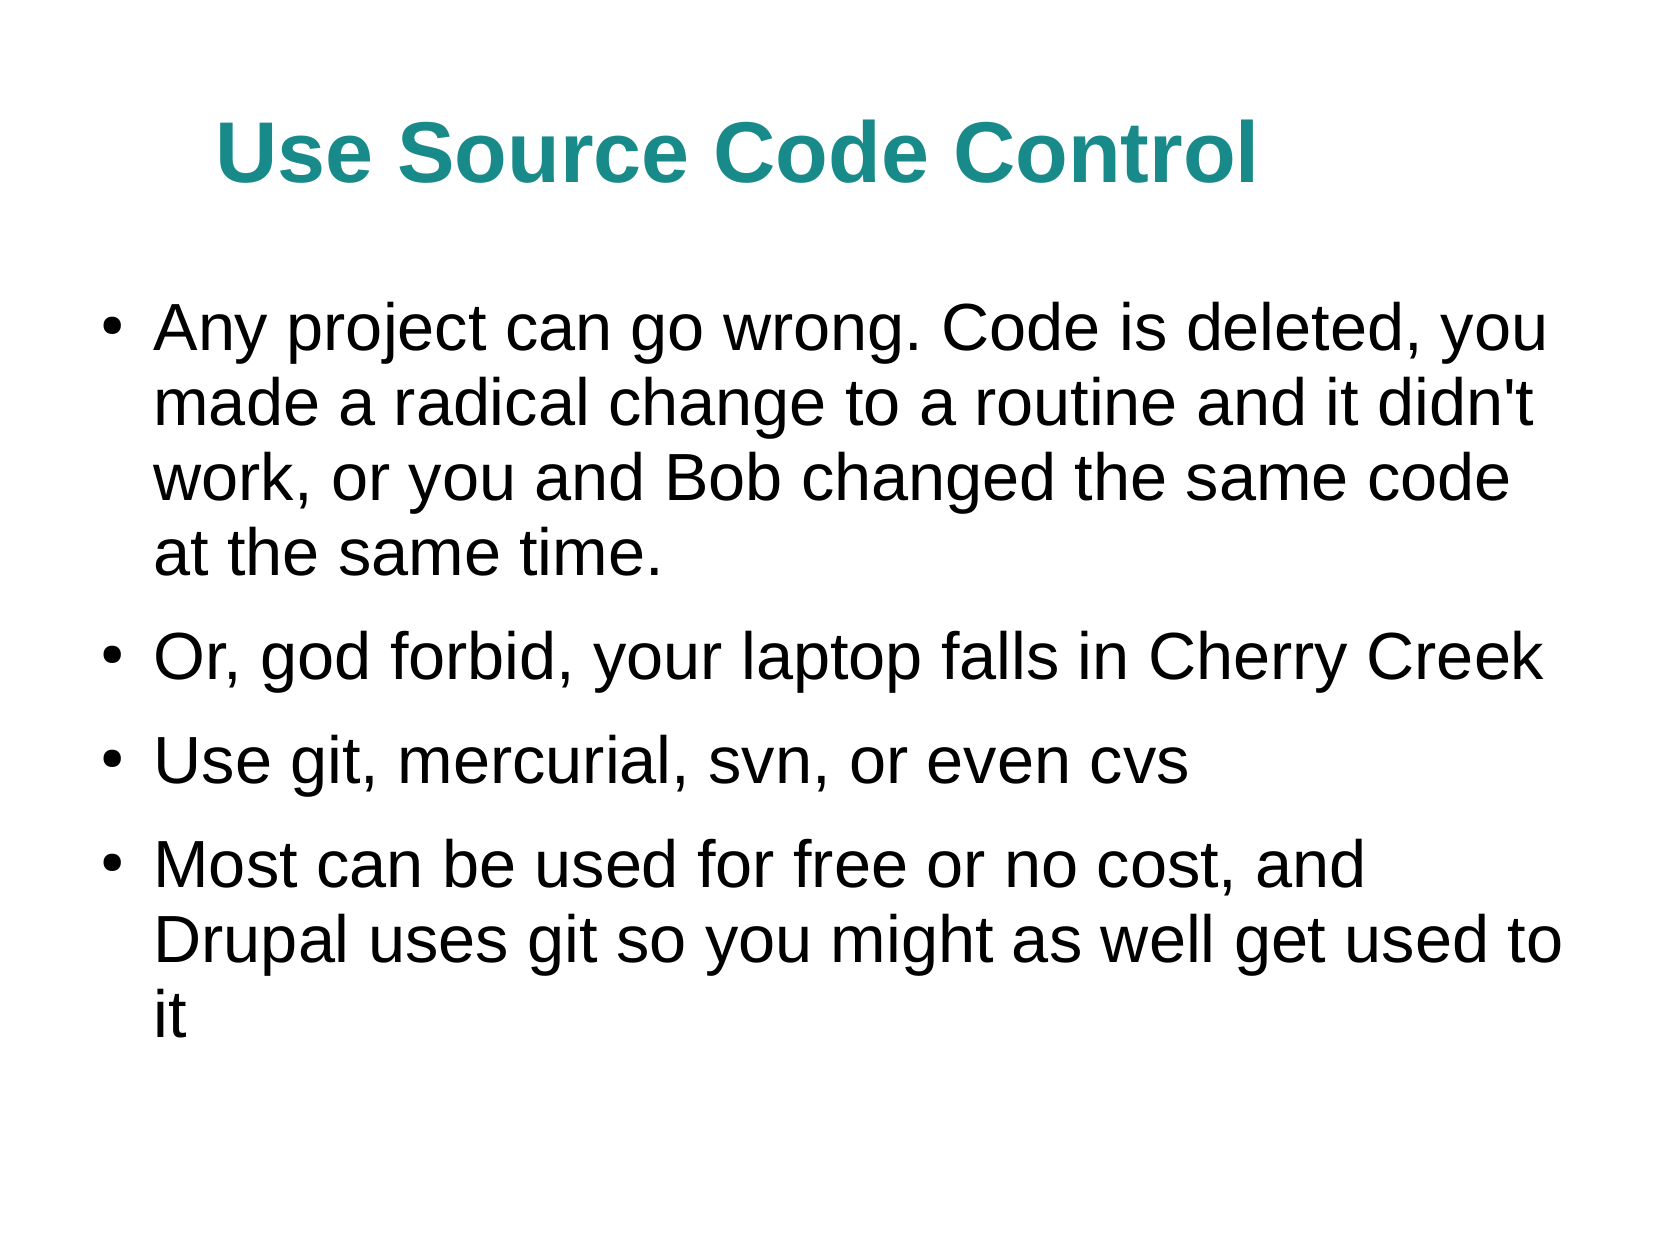

# Use Source Code Control
Any project can go wrong. Code is deleted, you made a radical change to a routine and it didn't work, or you and Bob changed the same code at the same time.
Or, god forbid, your laptop falls in Cherry Creek
Use git, mercurial, svn, or even cvs
Most can be used for free or no cost, and Drupal uses git so you might as well get used to it